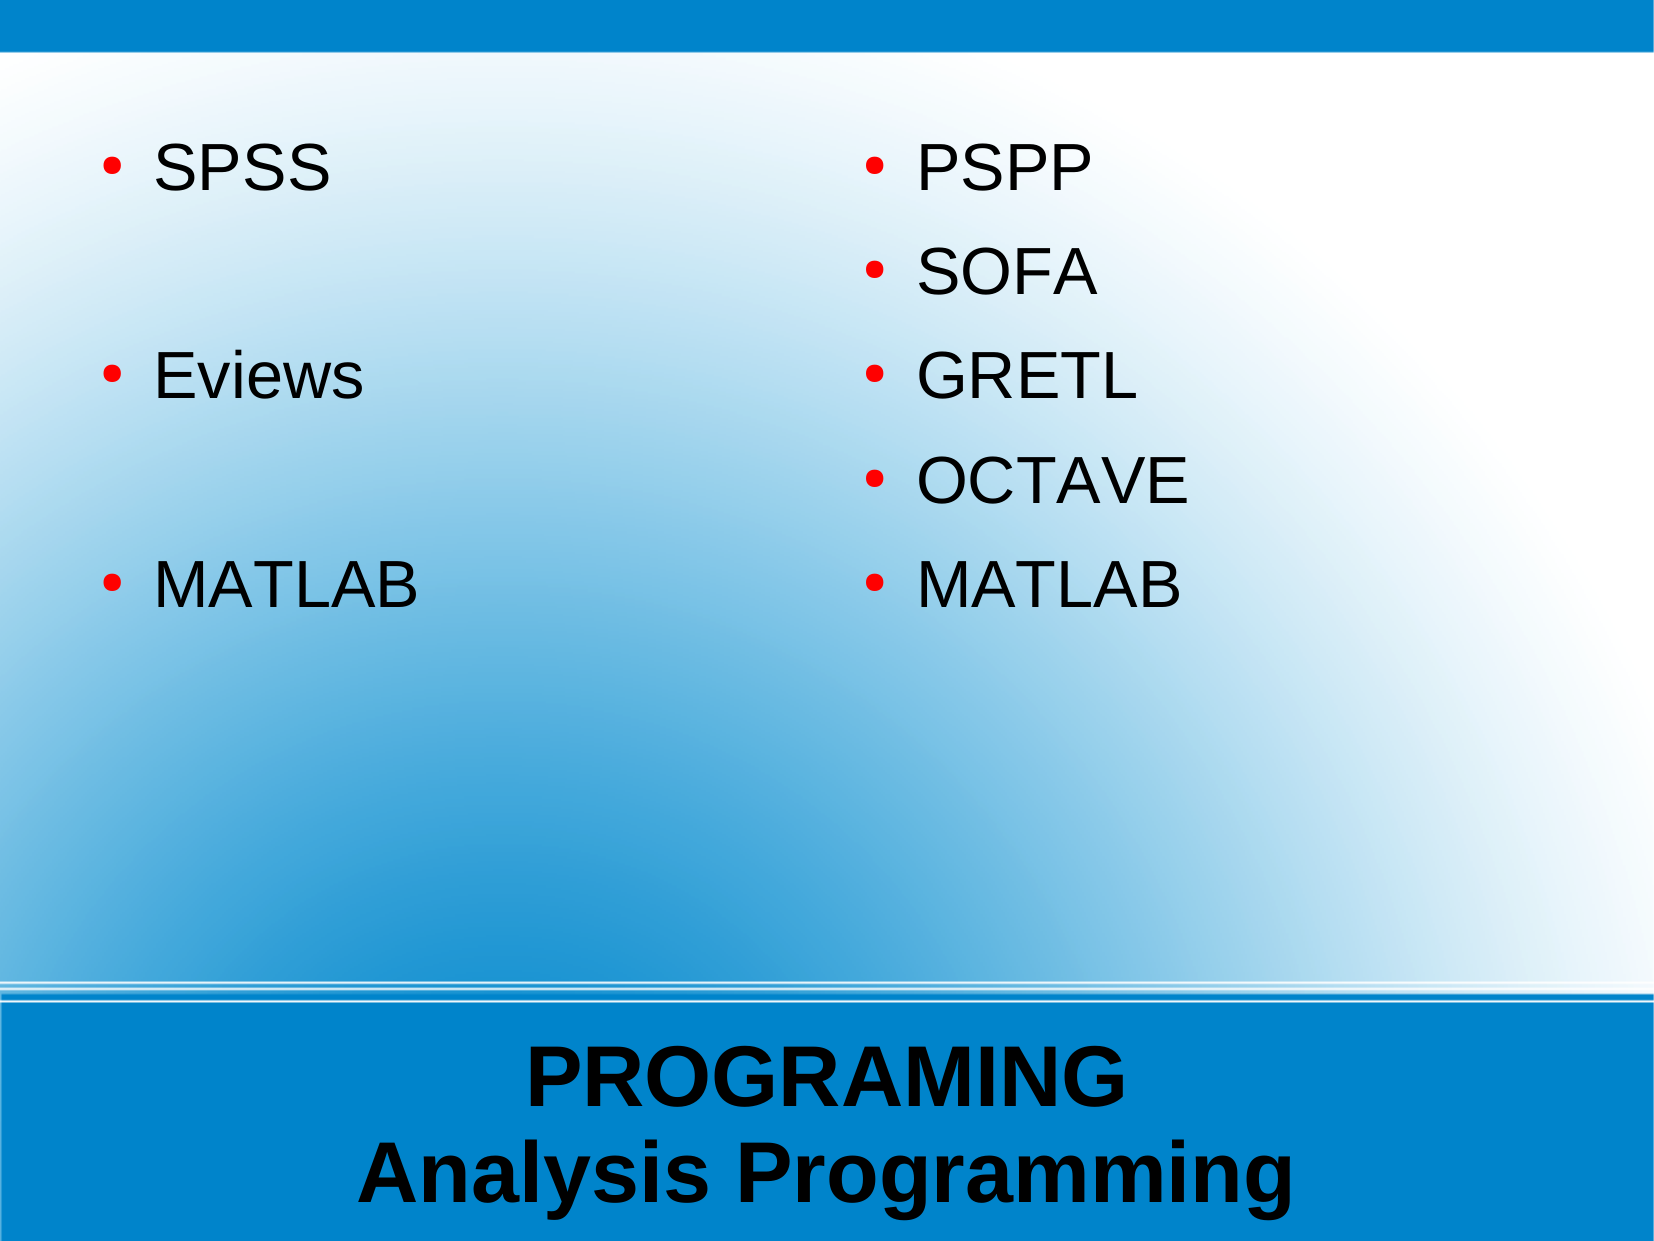

SPSS
Eviews
MATLAB
PSPP
SOFA
GRETL
OCTAVE
MATLAB
# PROGRAMING Analysis Programming